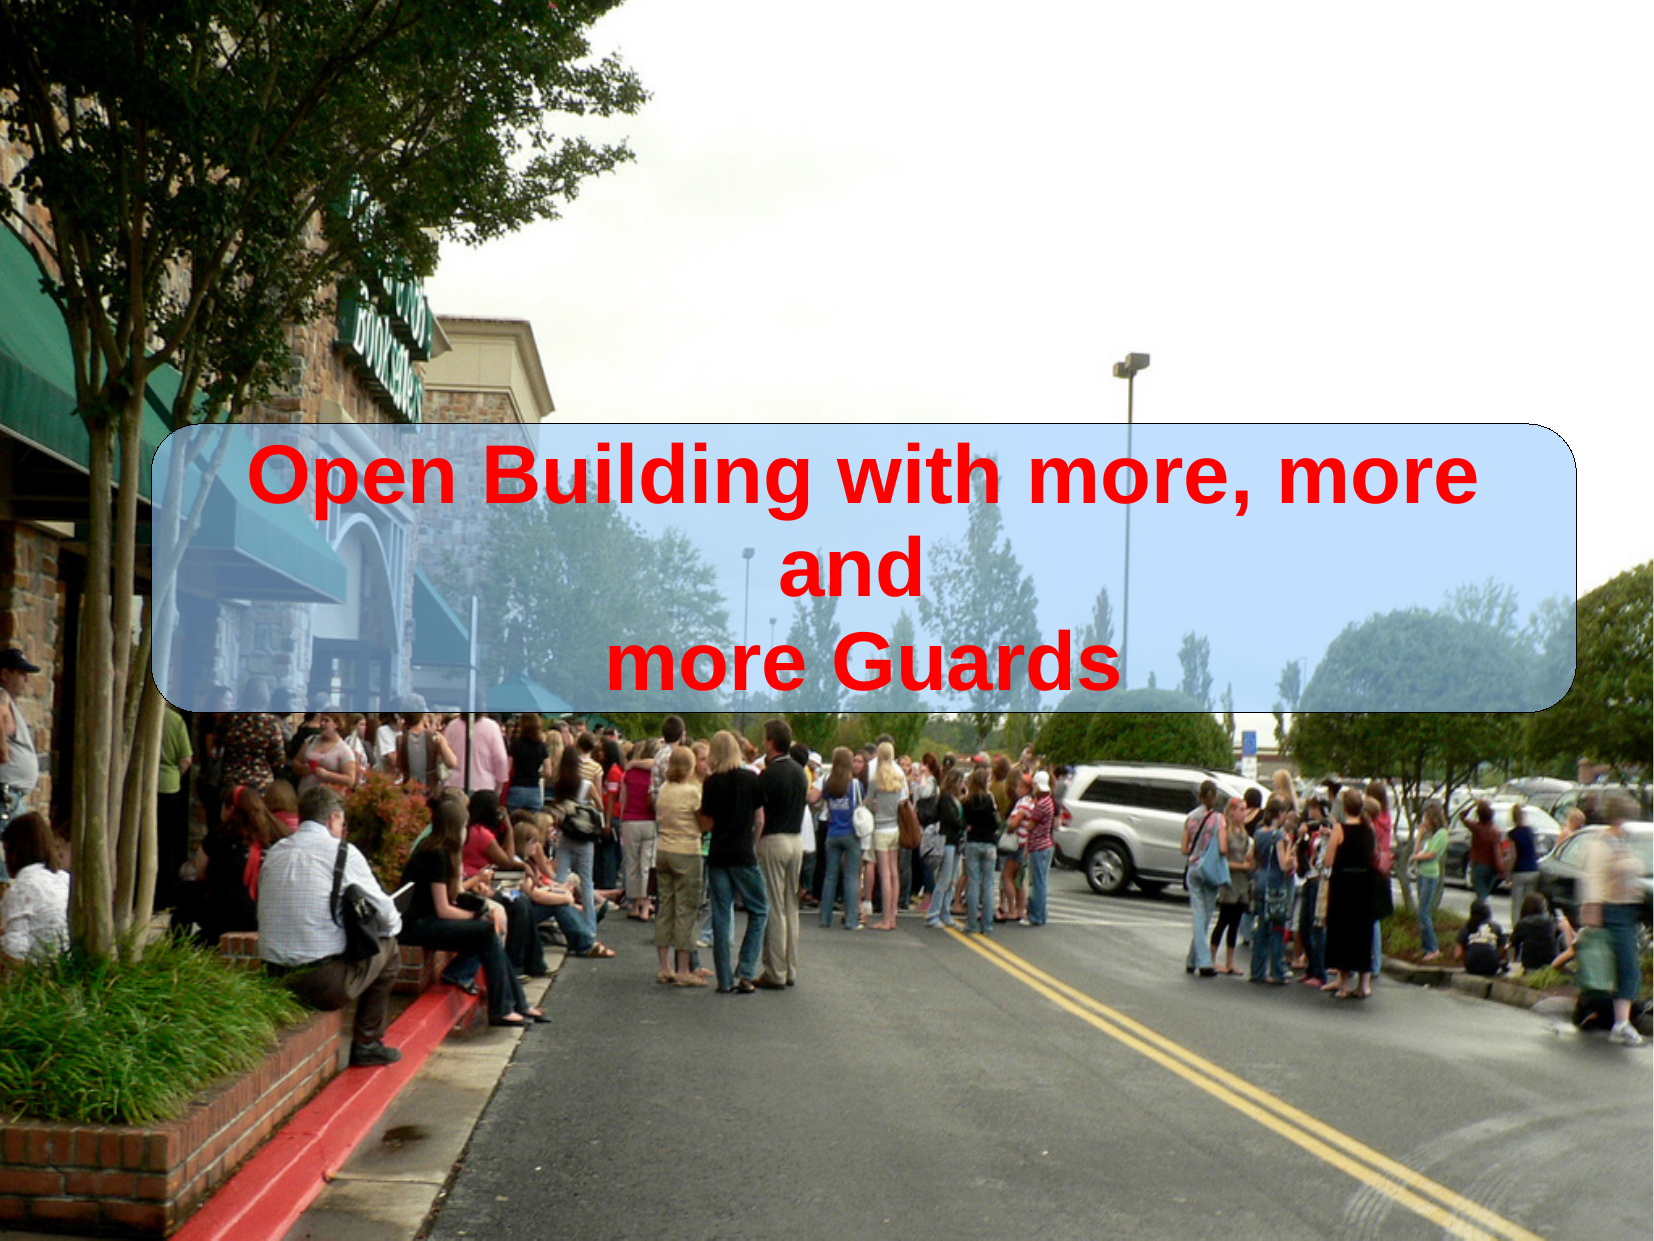

Open Building with more, more and
more Guards